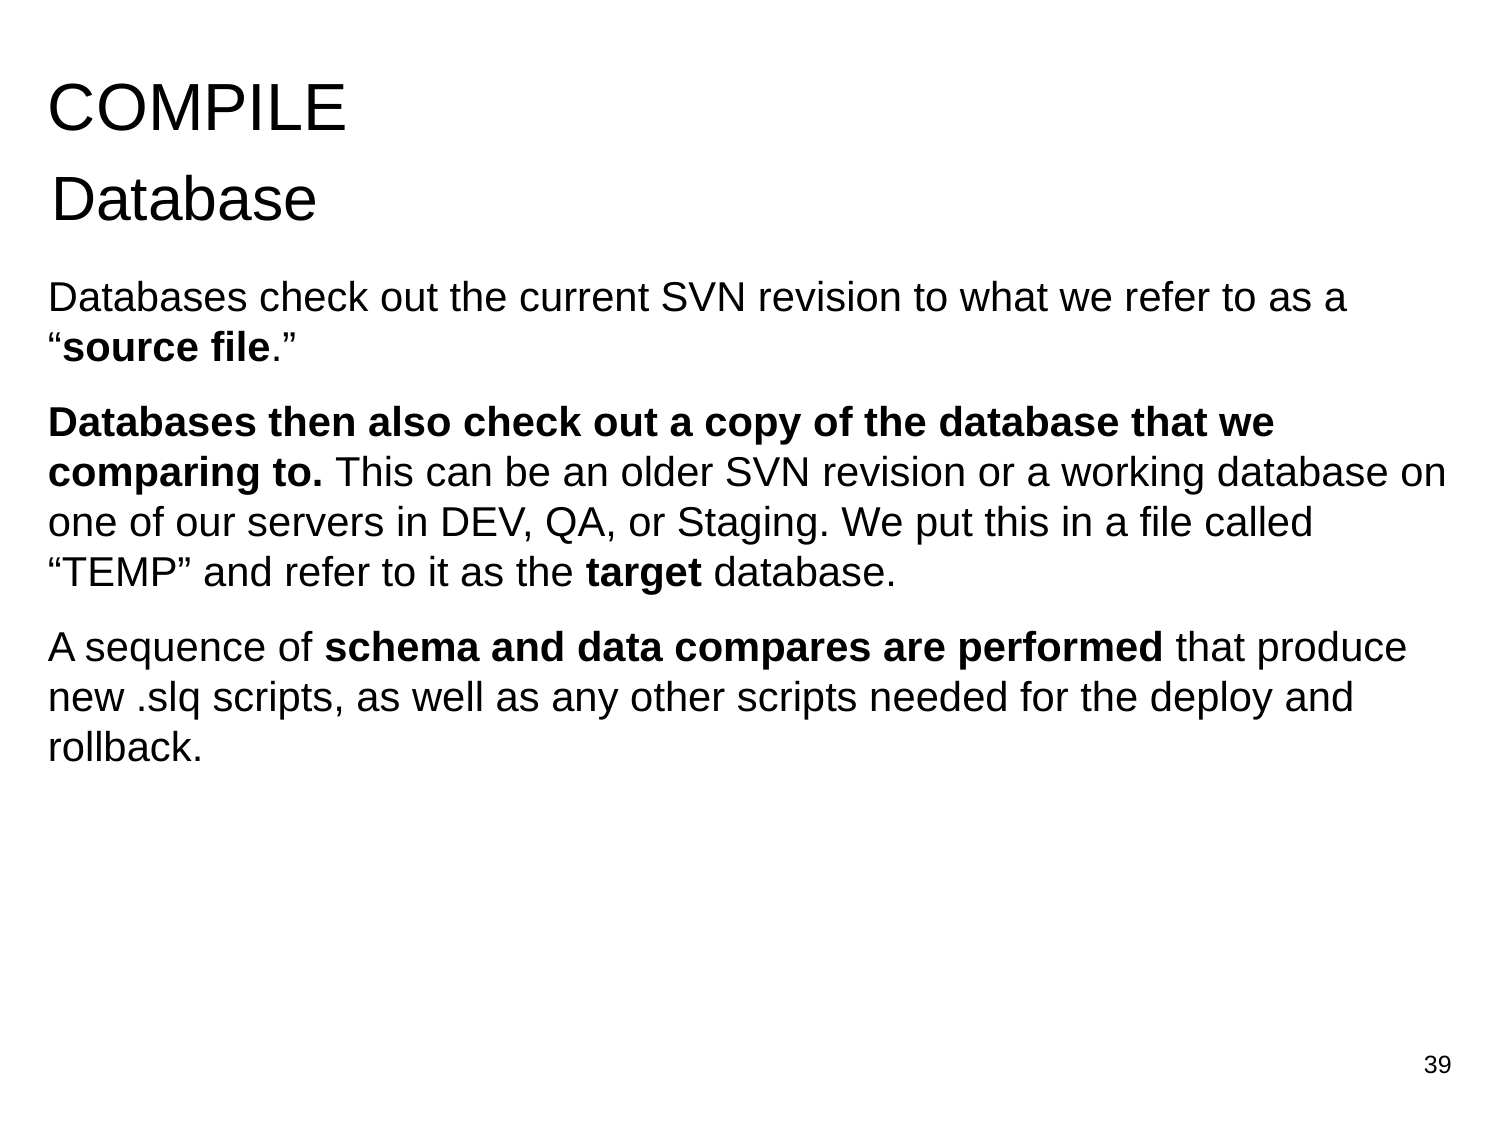

# Compile
Database
Databases check out the current SVN revision to what we refer to as a “source file.”
Databases then also check out a copy of the database that we comparing to. This can be an older SVN revision or a working database on one of our servers in DEV, QA, or Staging. We put this in a file called “TEMP” and refer to it as the target database.
A sequence of schema and data compares are performed that produce new .slq scripts, as well as any other scripts needed for the deploy and rollback.